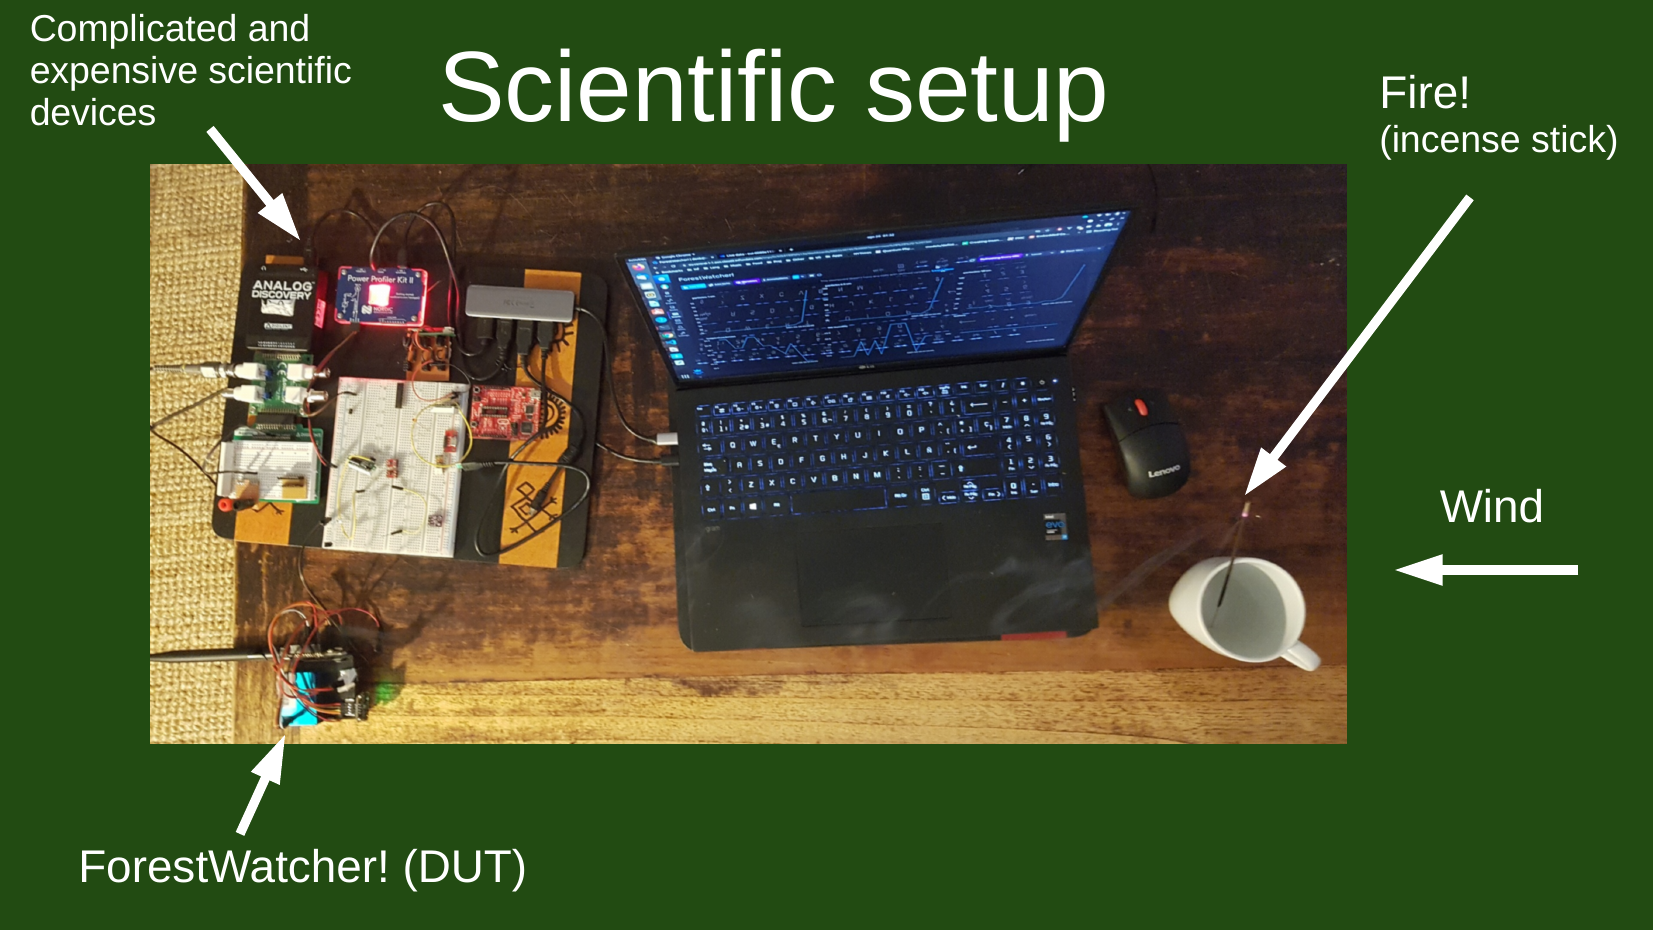

Complicated and expensive scientific
devices
Scientific setup
Fire!
(incense stick)
Wind
ForestWatcher! (DUT)